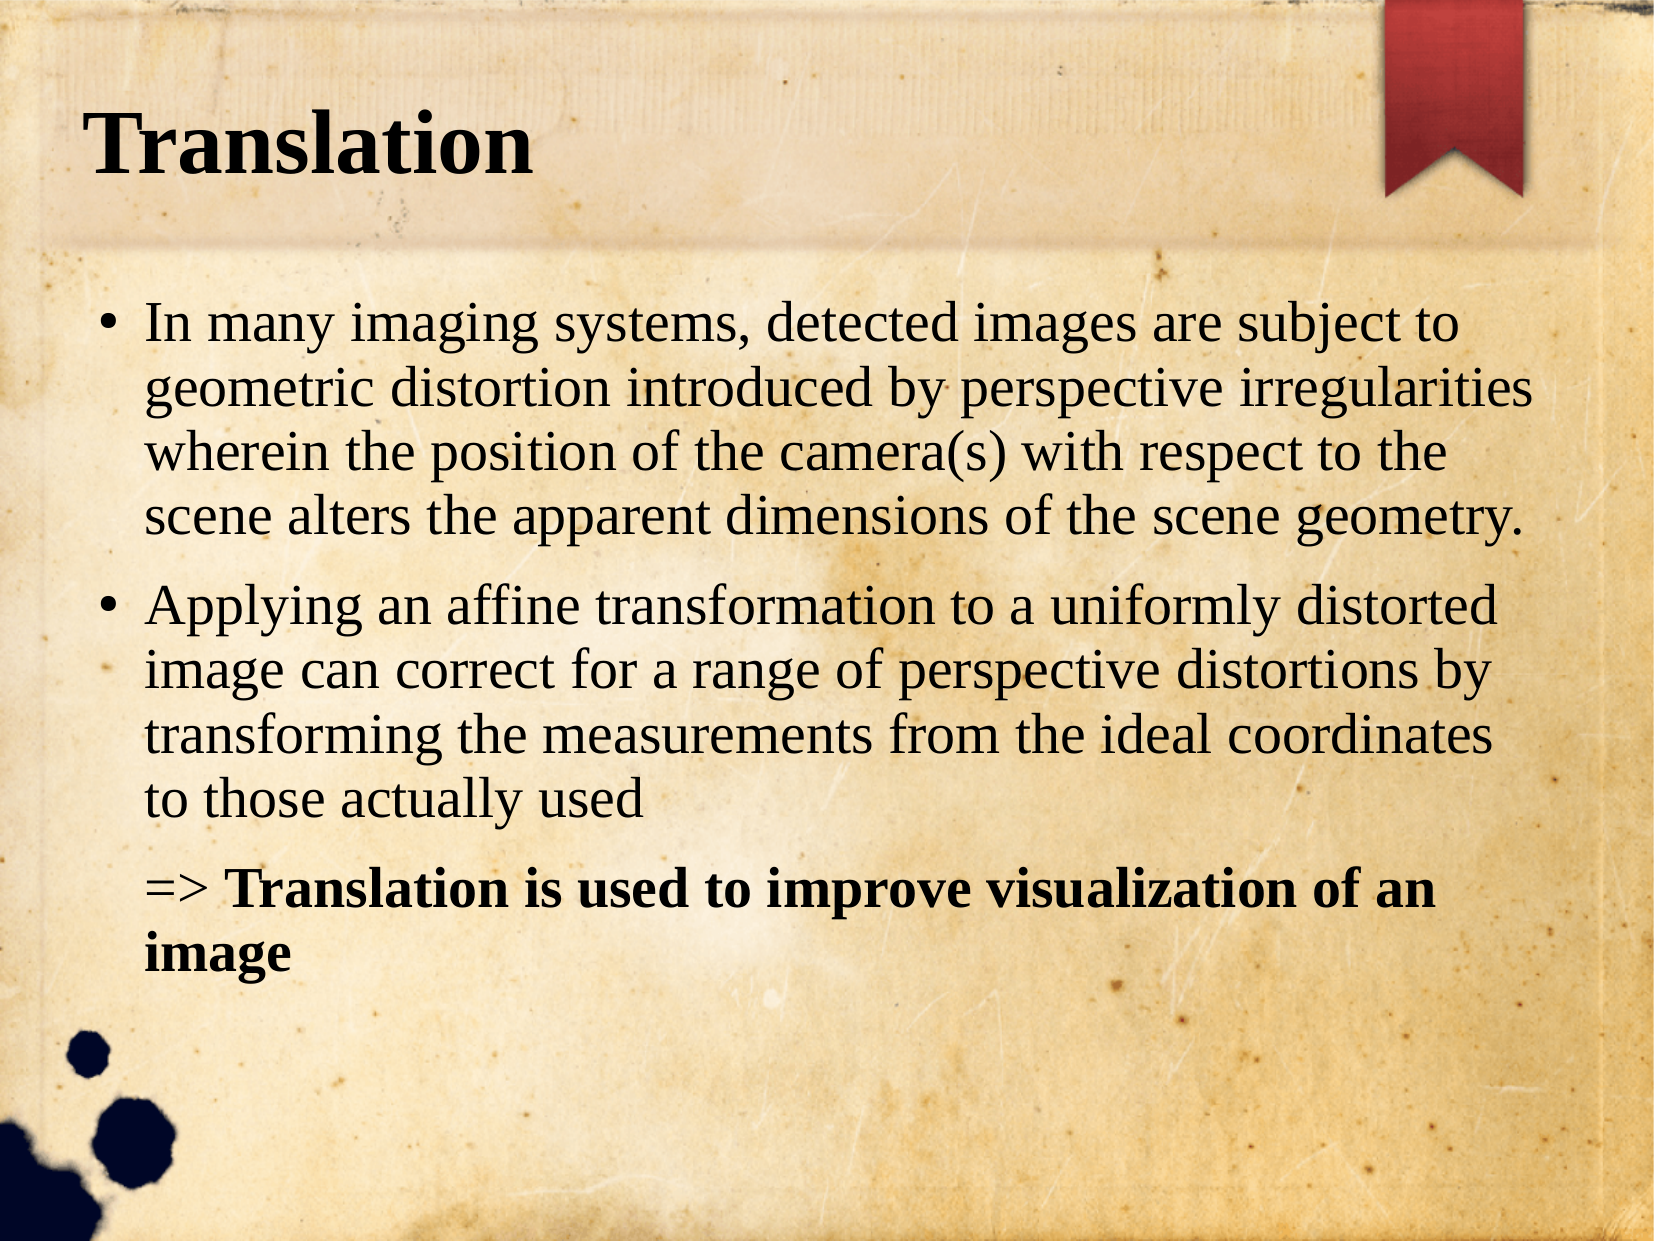

# Translation
In many imaging systems, detected images are subject to geometric distortion introduced by perspective irregularities wherein the position of the camera(s) with respect to the scene alters the apparent dimensions of the scene geometry.
Applying an affine transformation to a uniformly distorted image can correct for a range of perspective distortions by transforming the measurements from the ideal coordinates to those actually used
=> Translation is used to improve visualization of an image